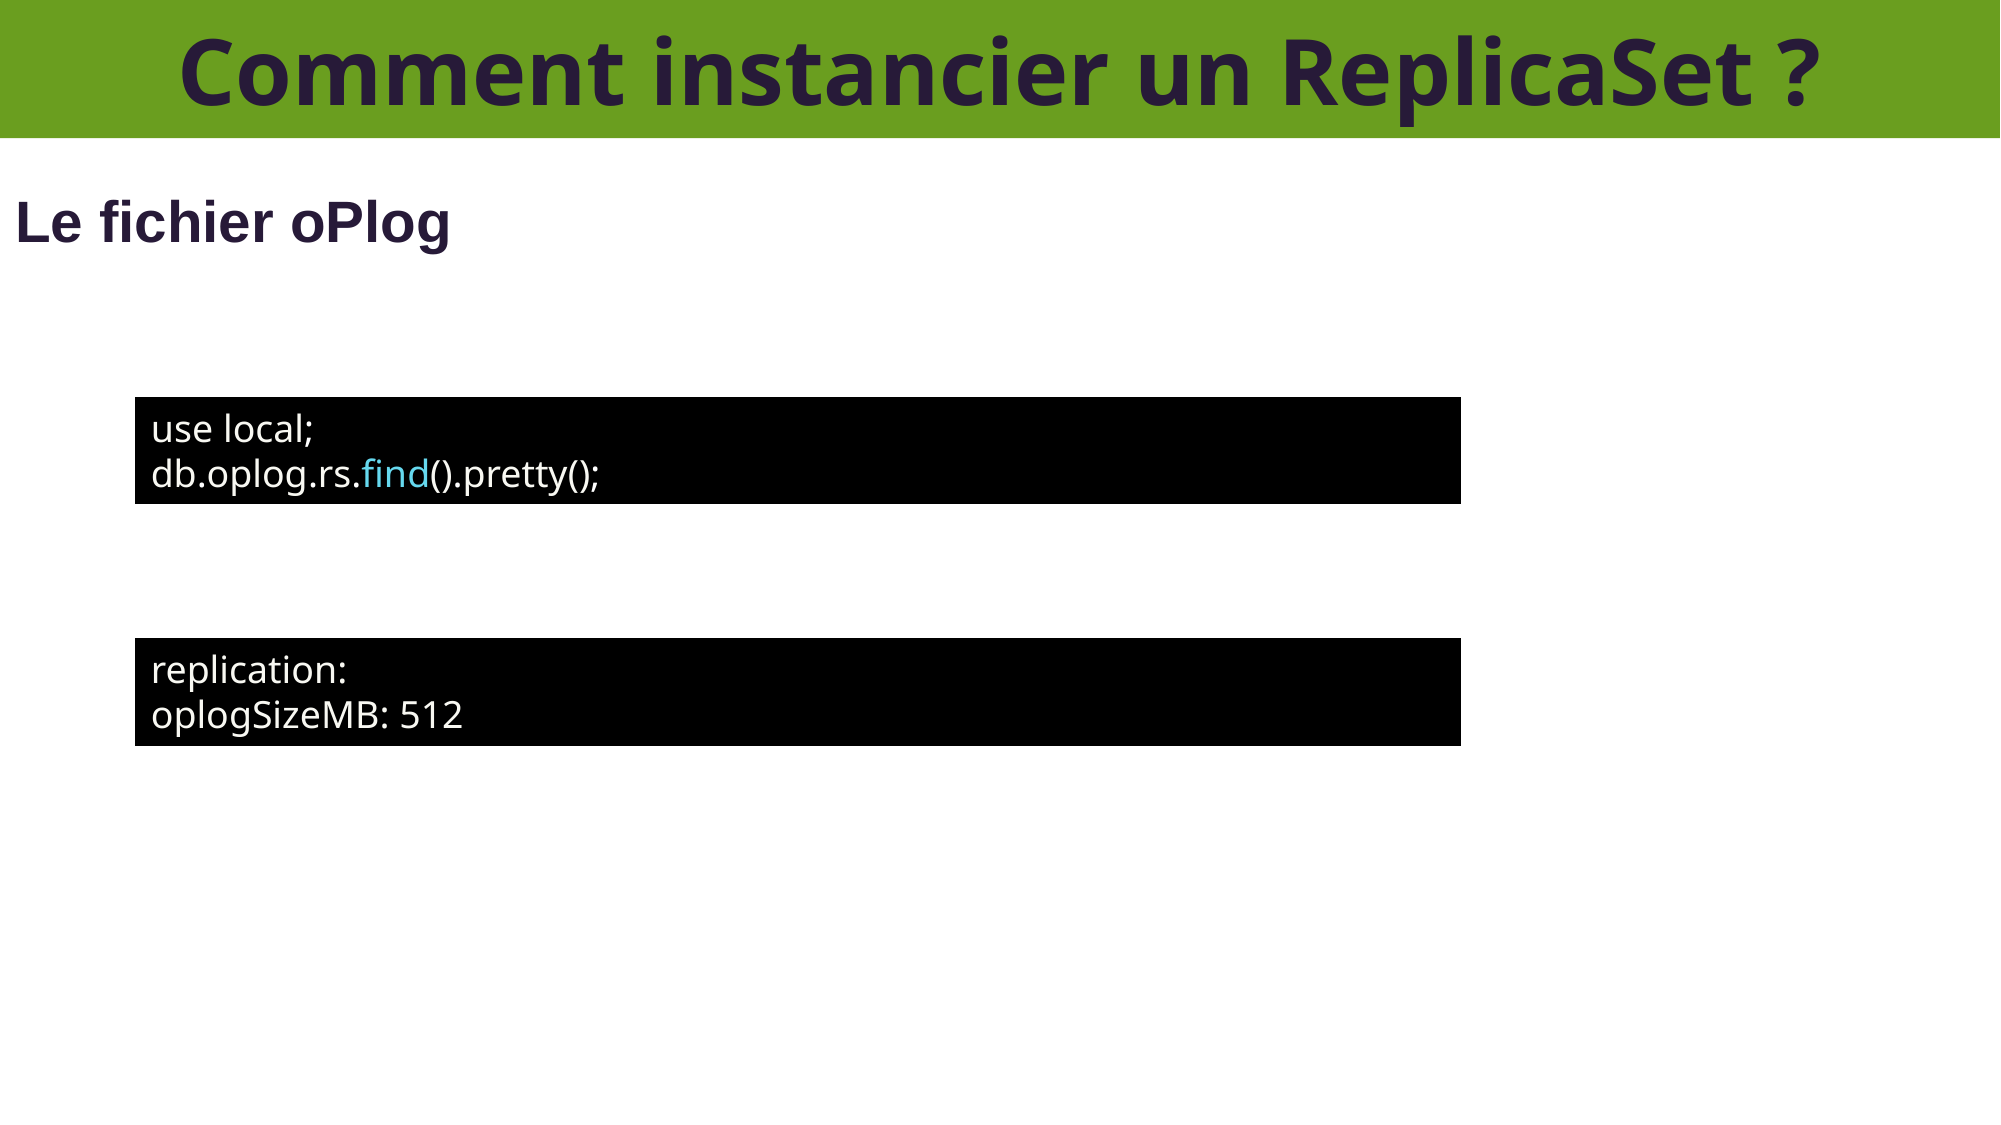

Comment instancier un ReplicaSet ?
Le fichier oPlog
use local;
db.oplog.rs.find().pretty();
replication:
oplogSizeMB: 512